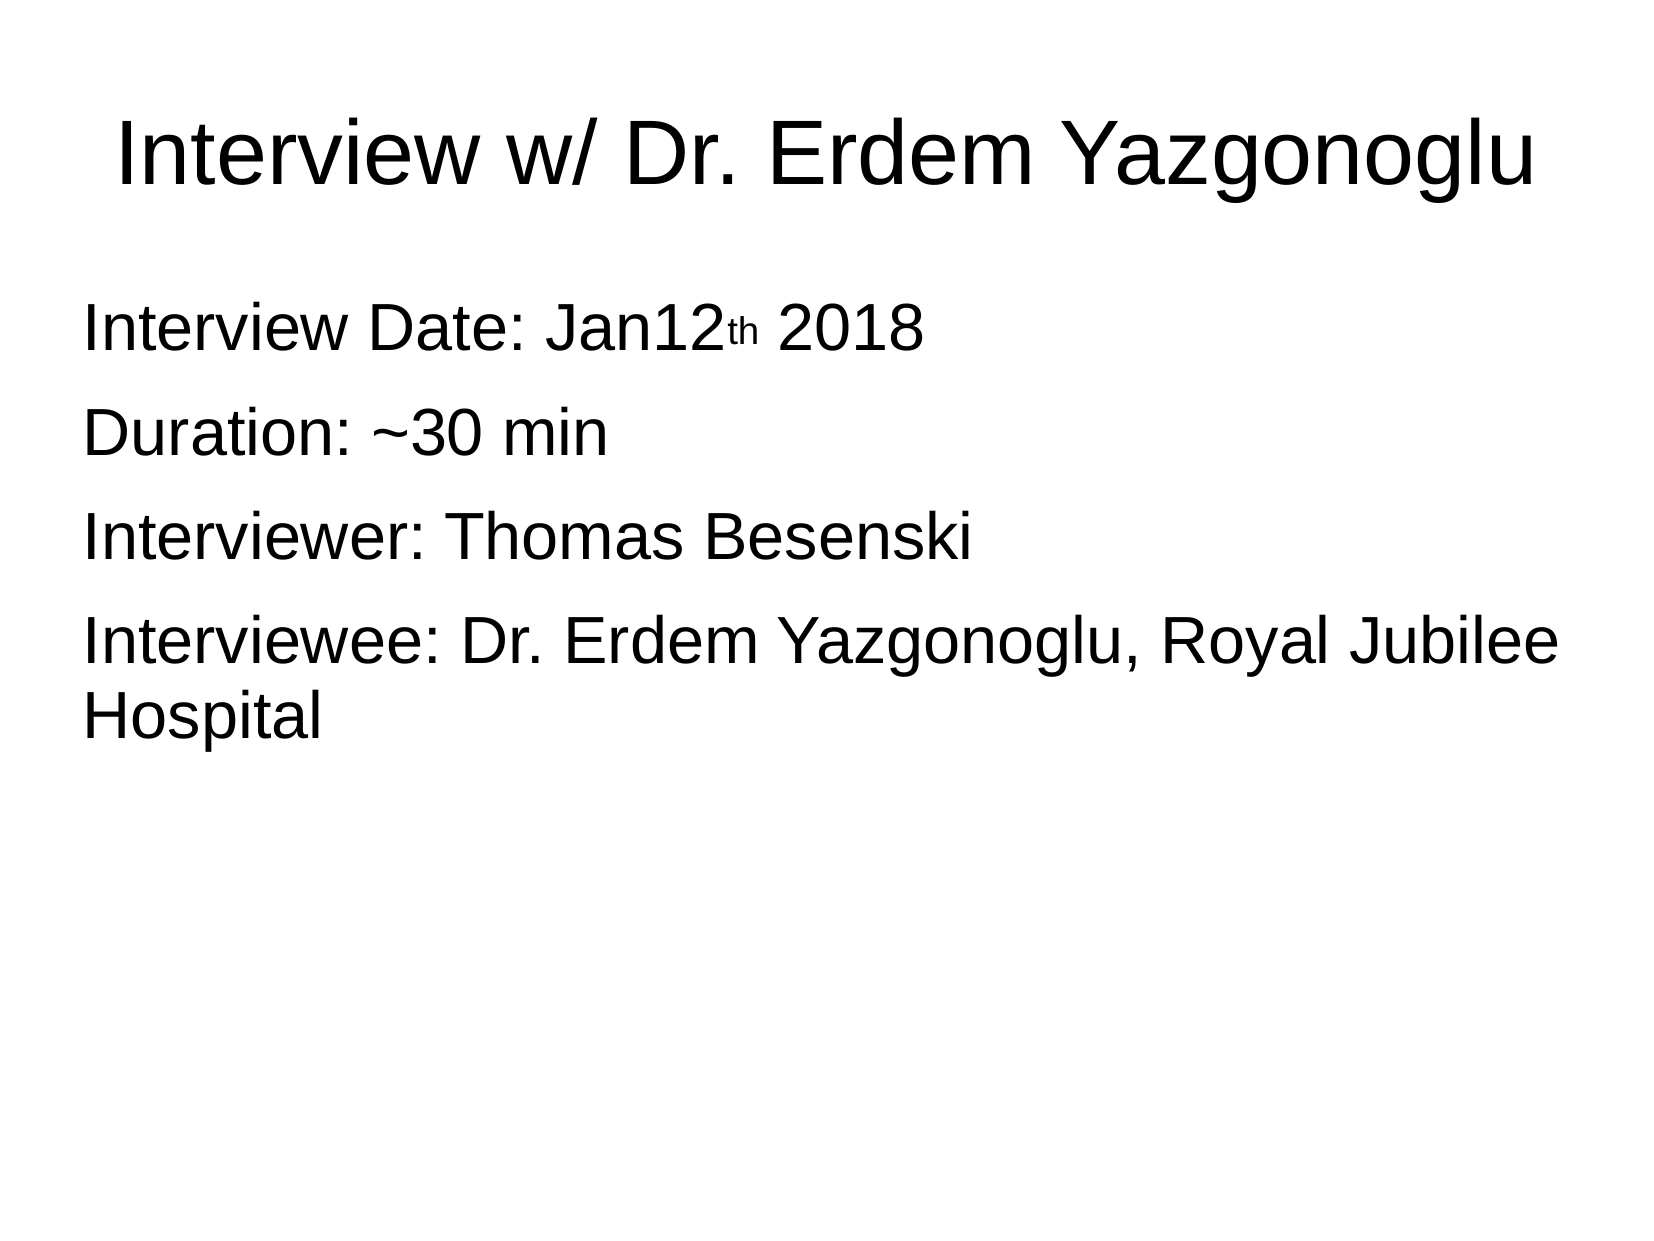

# Interview w/ Dr. Erdem Yazgonoglu
Interview Date: Jan12th 2018
Duration: ~30 min
Interviewer: Thomas Besenski
Interviewee: Dr. Erdem Yazgonoglu, Royal Jubilee Hospital